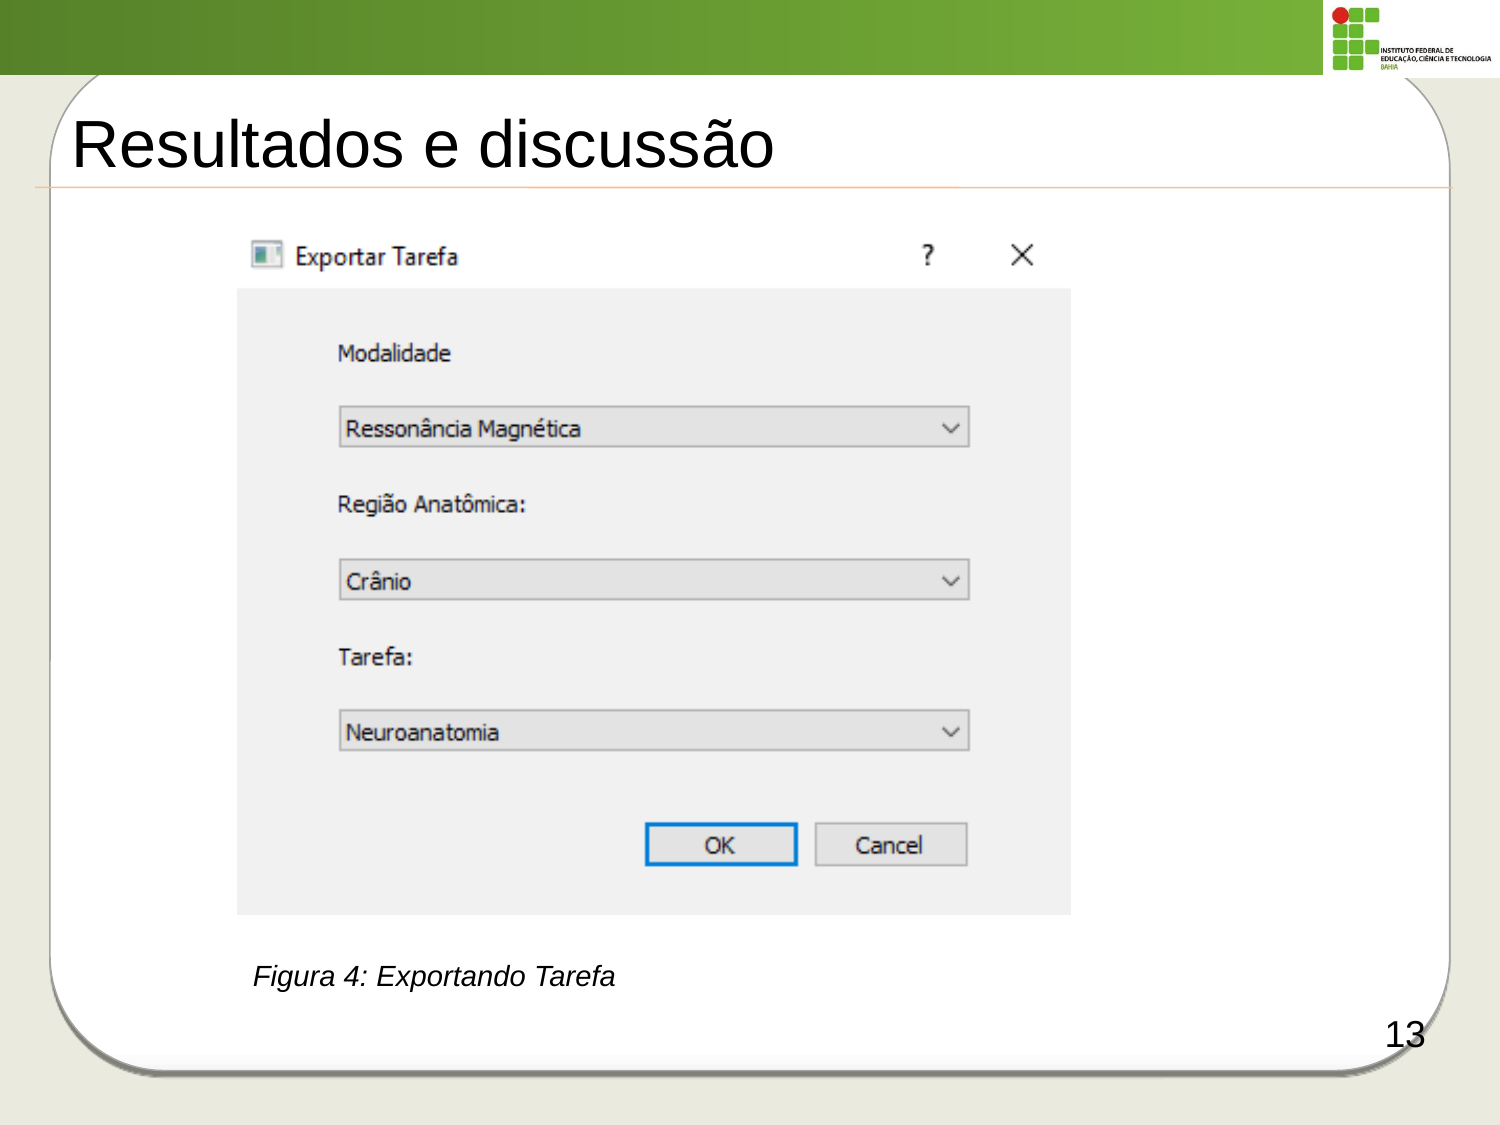

Resultados e discussão
Figura 4: Exportando Tarefa